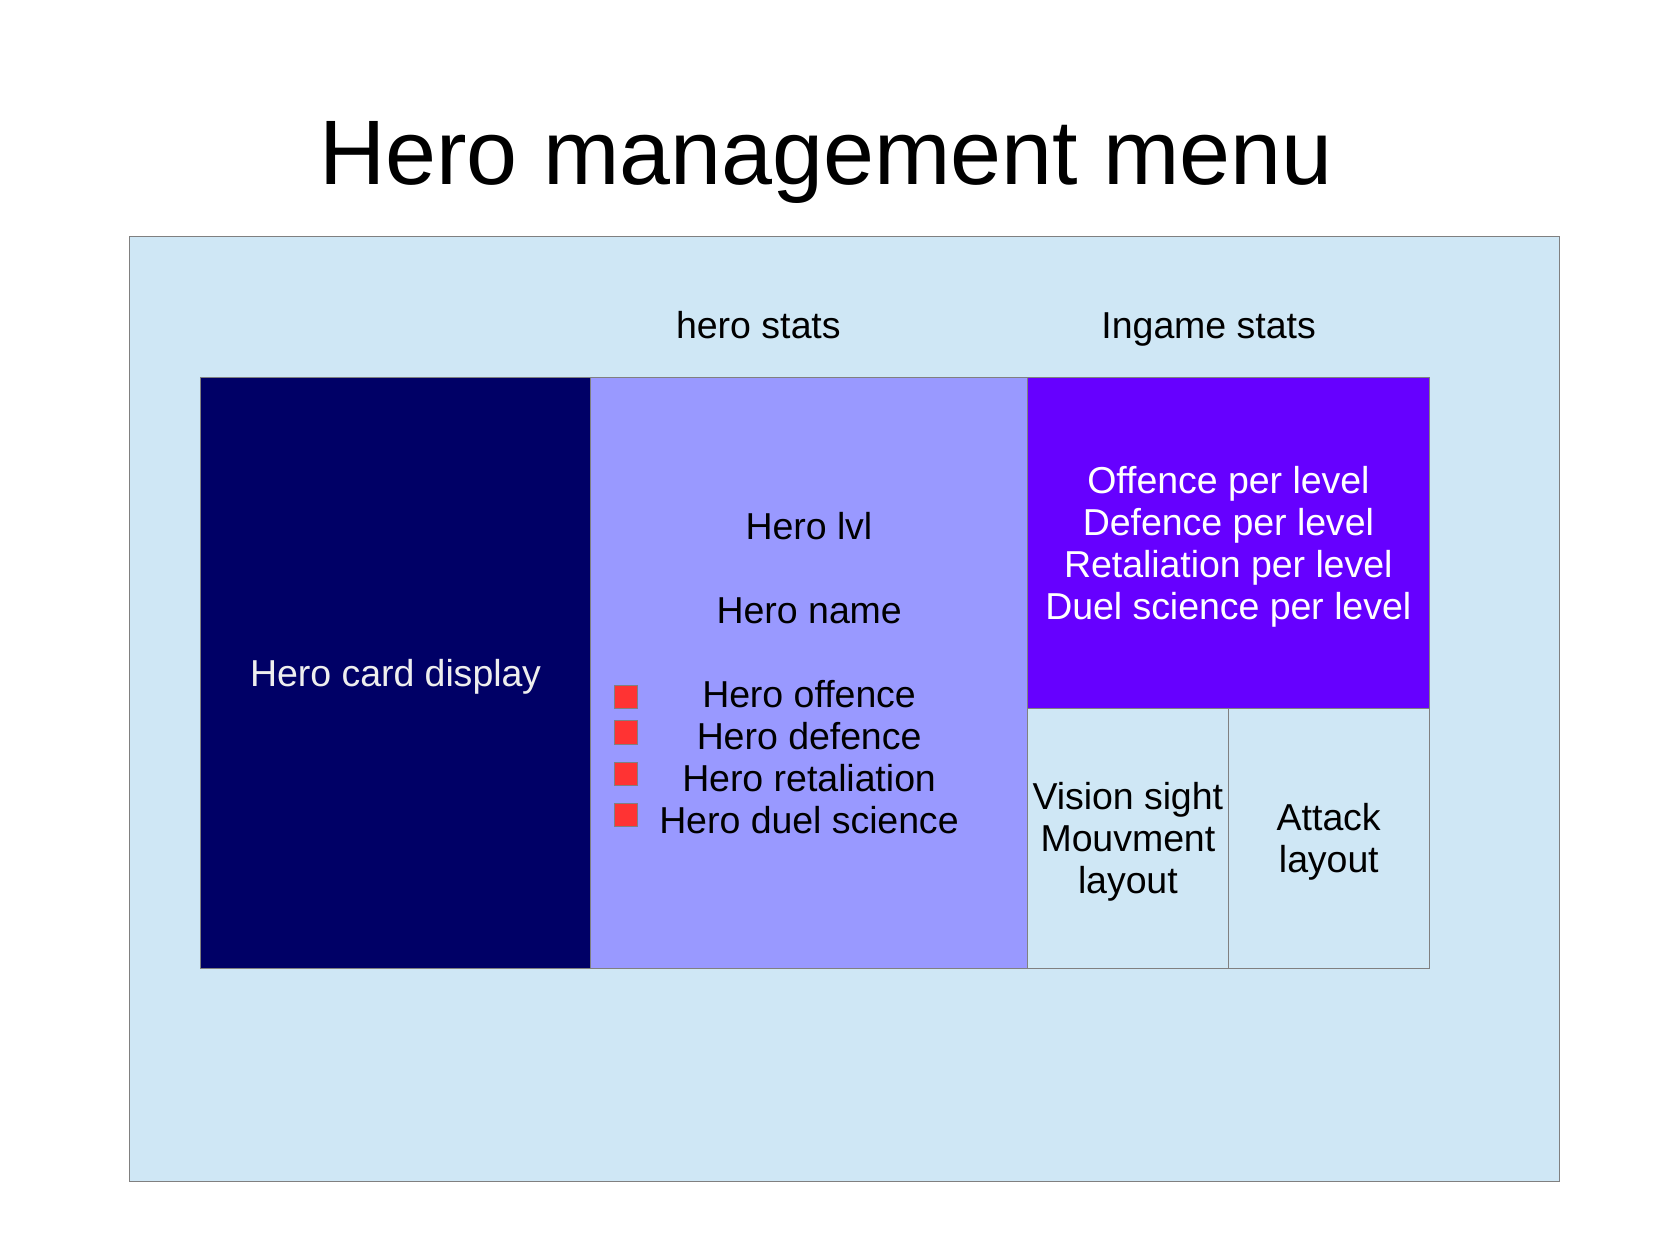

# Hero management menu
hero stats
Ingame stats
Hero card display
Hero lvl
Hero name
Hero offence
Hero defence
Hero retaliation
Hero duel science
Offence per level
Defence per level
Retaliation per level
Duel science per level
Vision sight
Mouvment
layout
Attack
layout